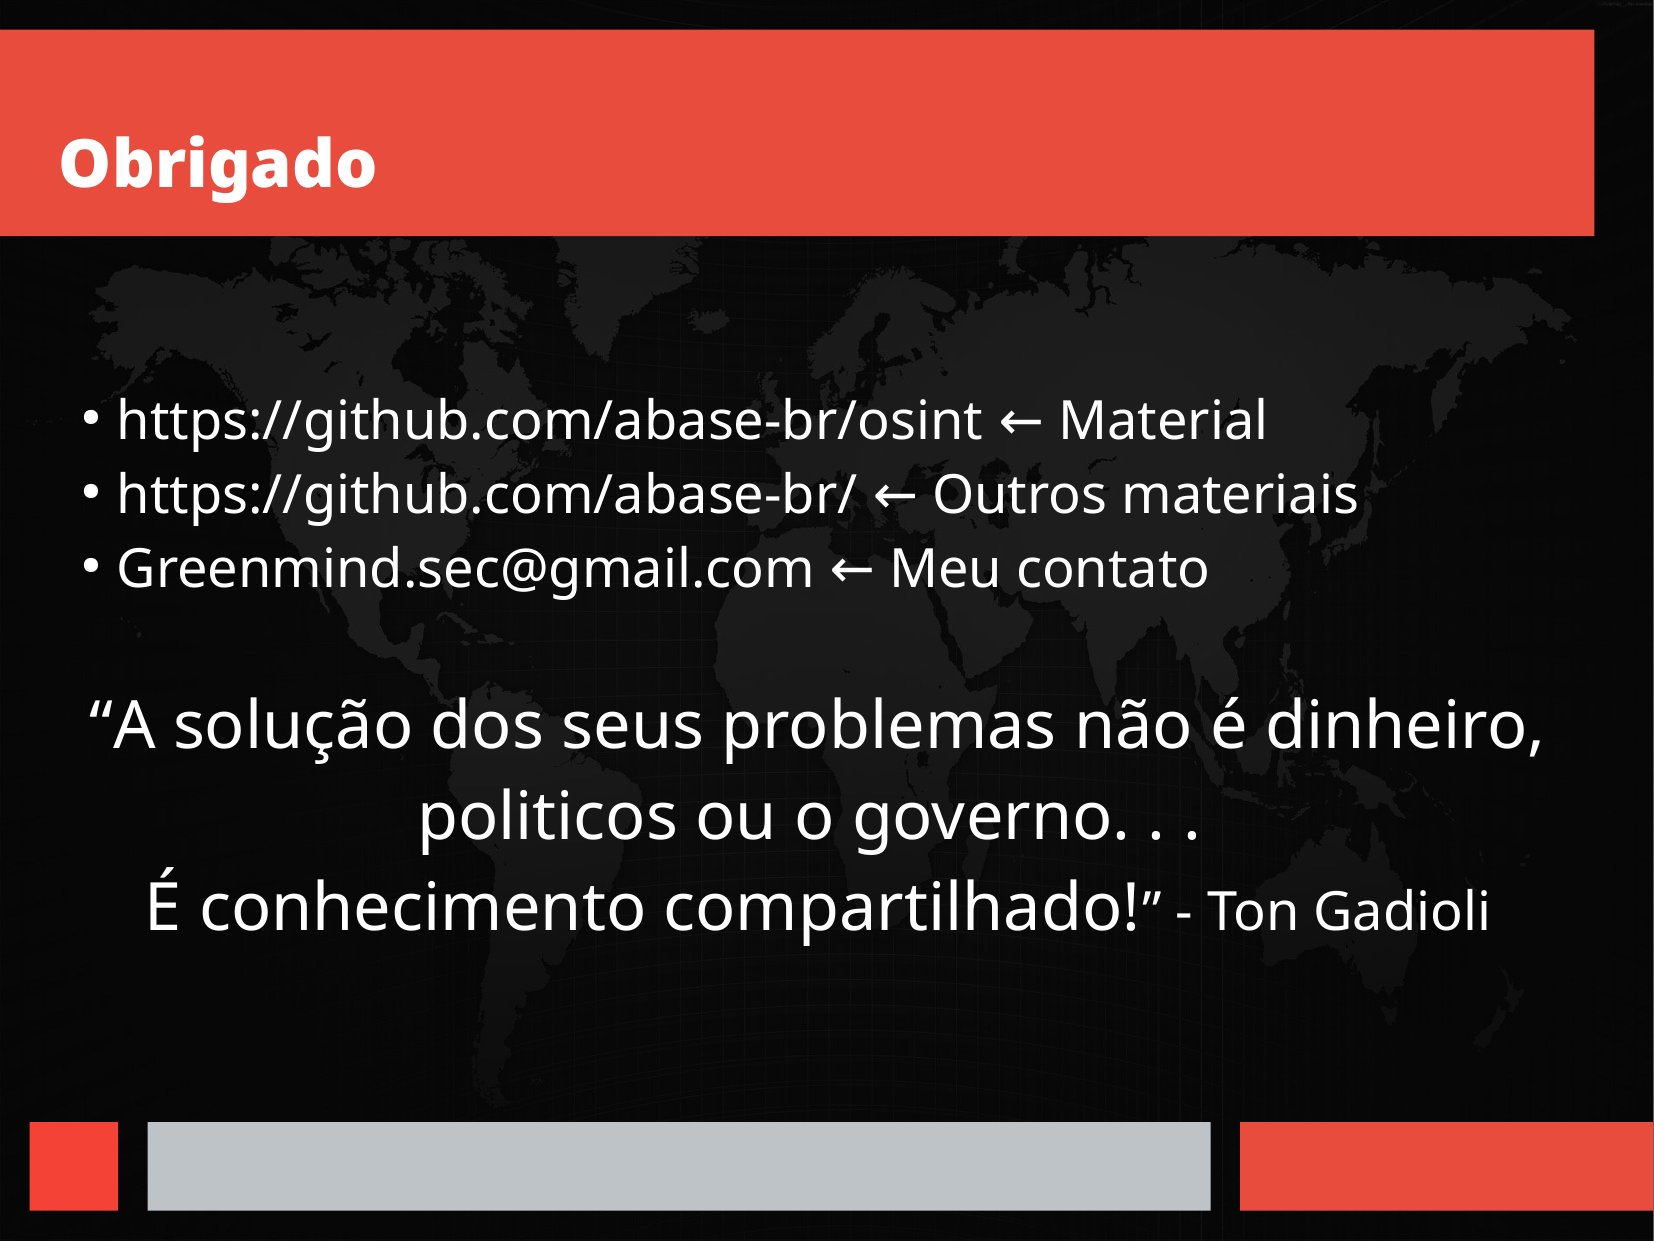

# Obrigado
https://github.com/abase-br/osint ← Material
https://github.com/abase-br/ ← Outros materiais
Greenmind.sec@gmail.com ← Meu contato
“A solução dos seus problemas não é dinheiro, politicos ou o governo. . .
É conhecimento compartilhado!” - Ton Gadioli